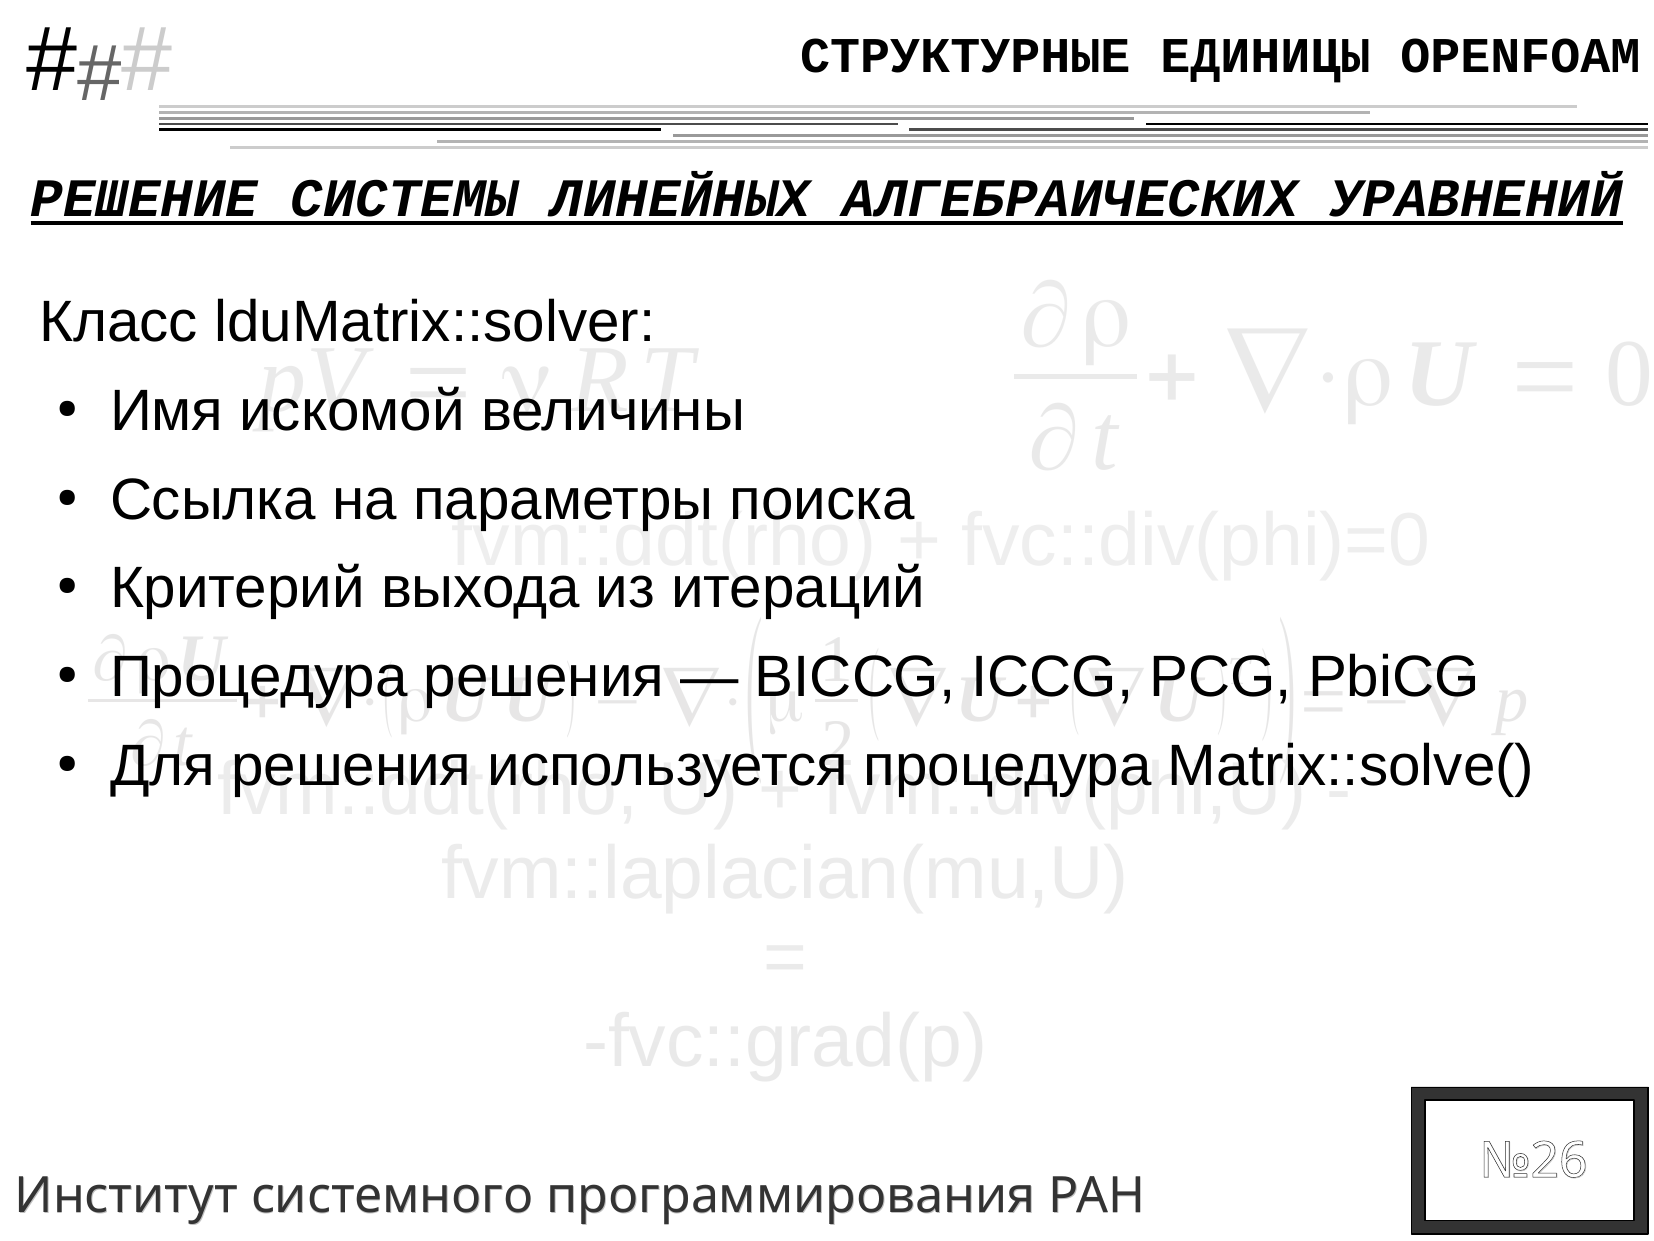

# РЕШЕНИЕ СИСТЕМЫ ЛИНЕЙНЫХ АЛГЕБРАИЧЕСКИХ УРАВНЕНИЙ
Класс lduMatrix::solver:
Имя искомой величины
Ссылка на параметры поиска
Критерий выхода из итераций
Процедура решения — BICCG, ICCG, PCG, PbiCG
Для решения используется процедура Matrix::solve()